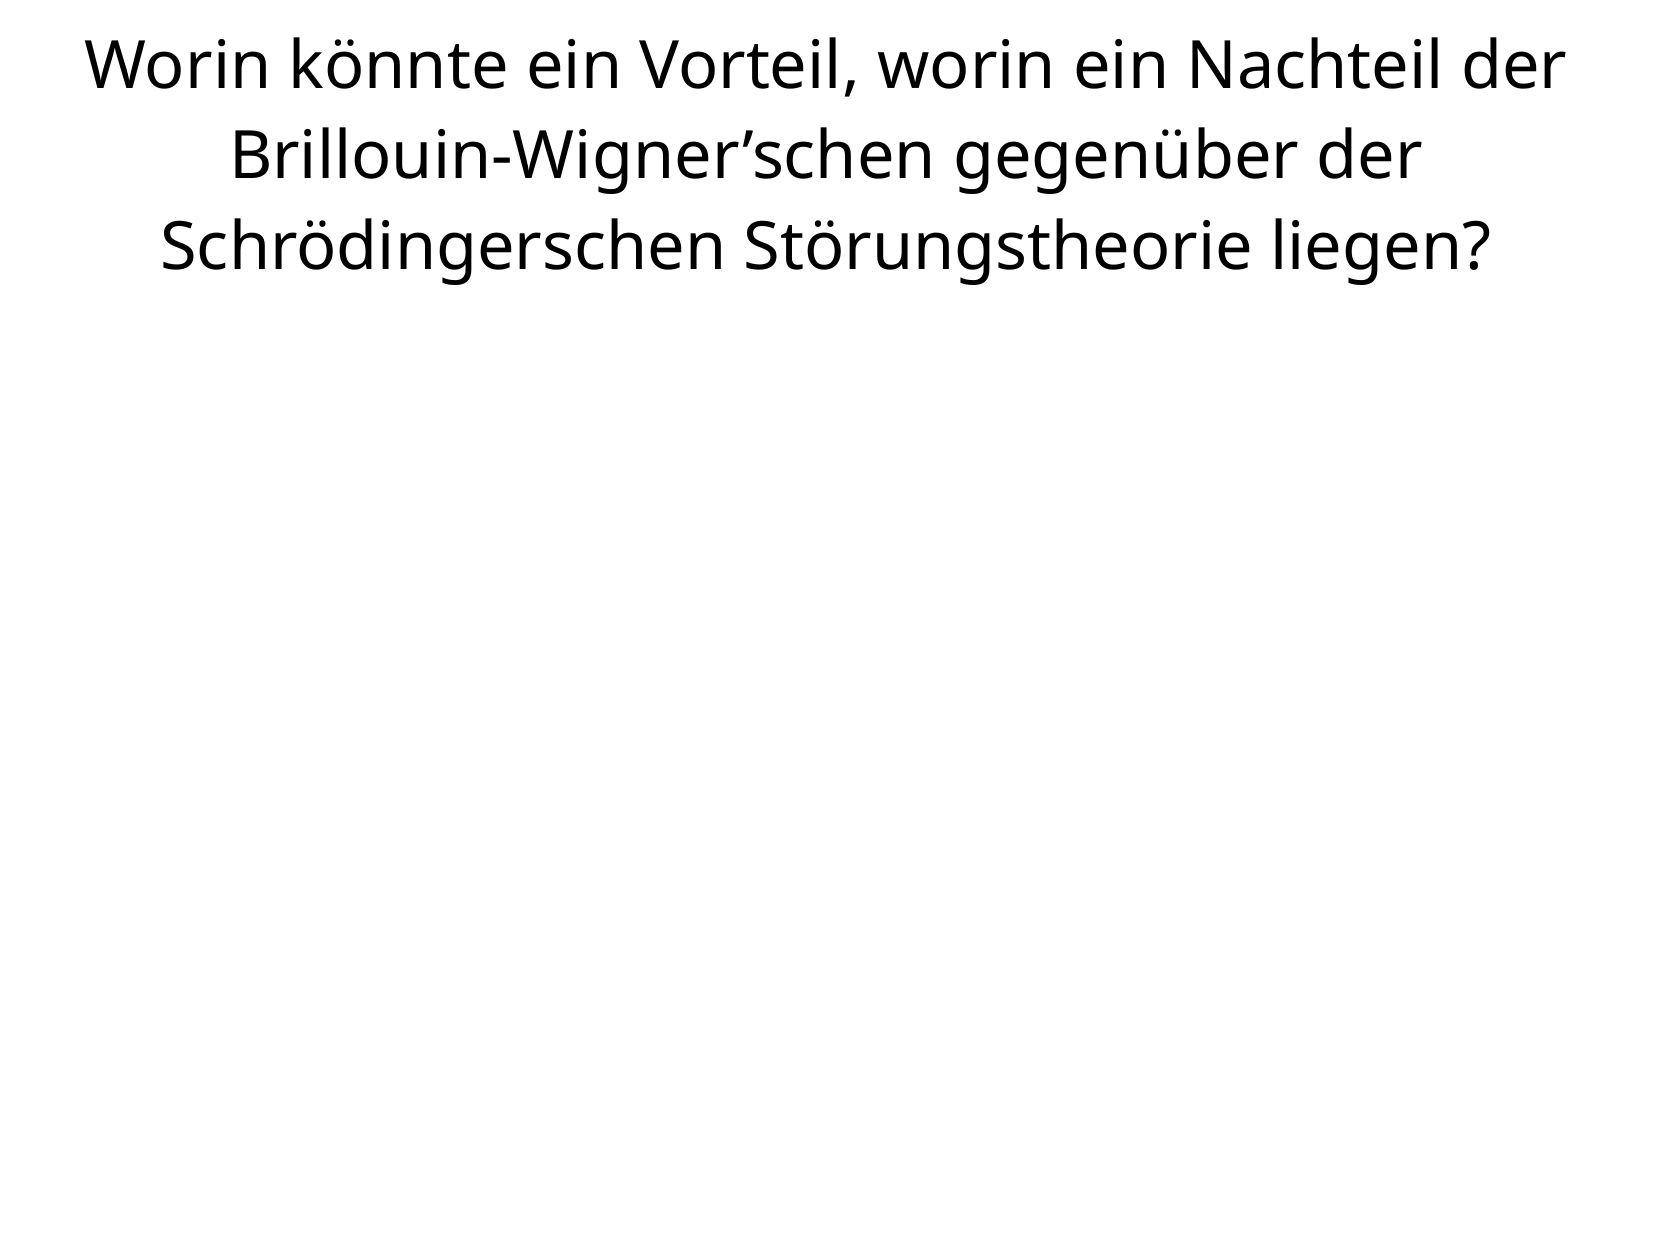

# Worin könnte ein Vorteil, worin ein Nachteil der Brillouin-Wigner’schen gegenüber der Schrödingerschen Störungstheorie liegen?